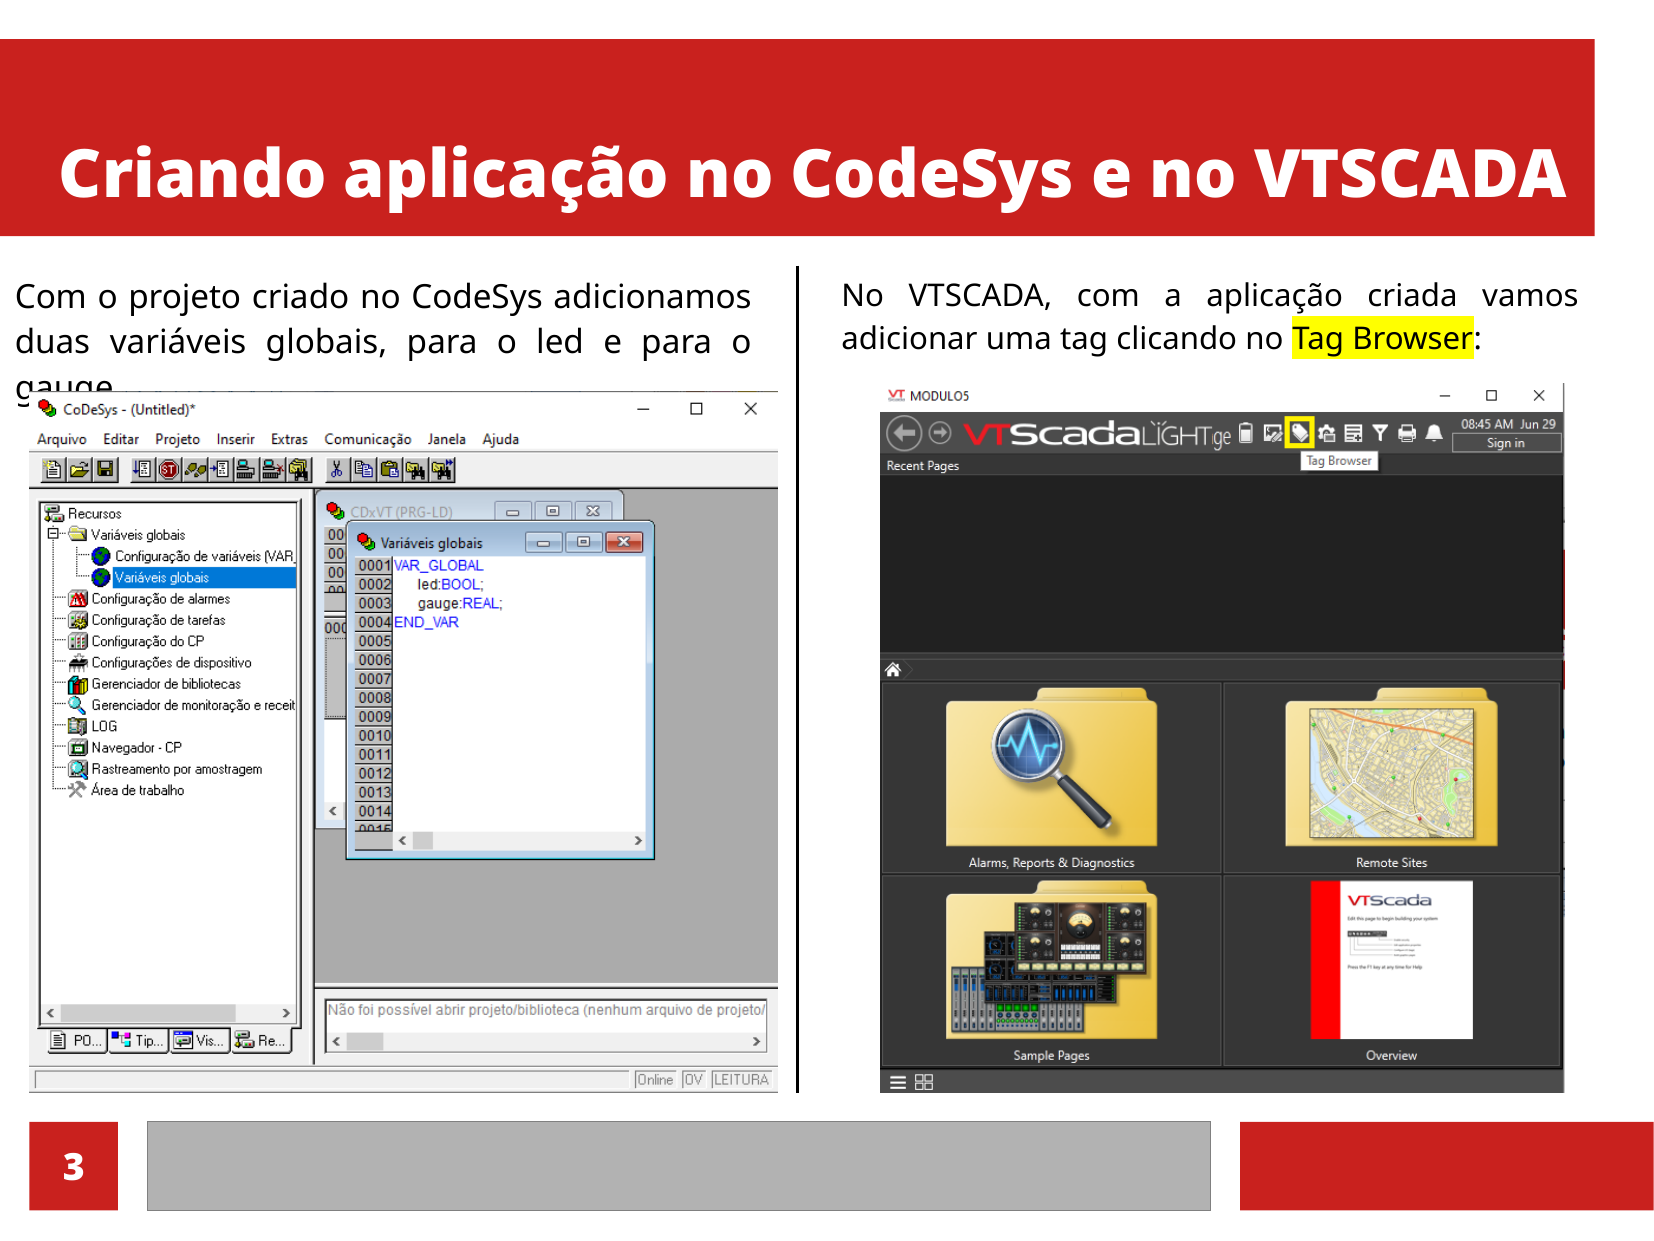

# Criando aplicação no CodeSys e no VTSCADA
Com o projeto criado no CodeSys adicionamos duas variáveis globais, para o led e para o gauge.
No VTSCADA, com a aplicação criada vamos adicionar uma tag clicando no Tag Browser:
3